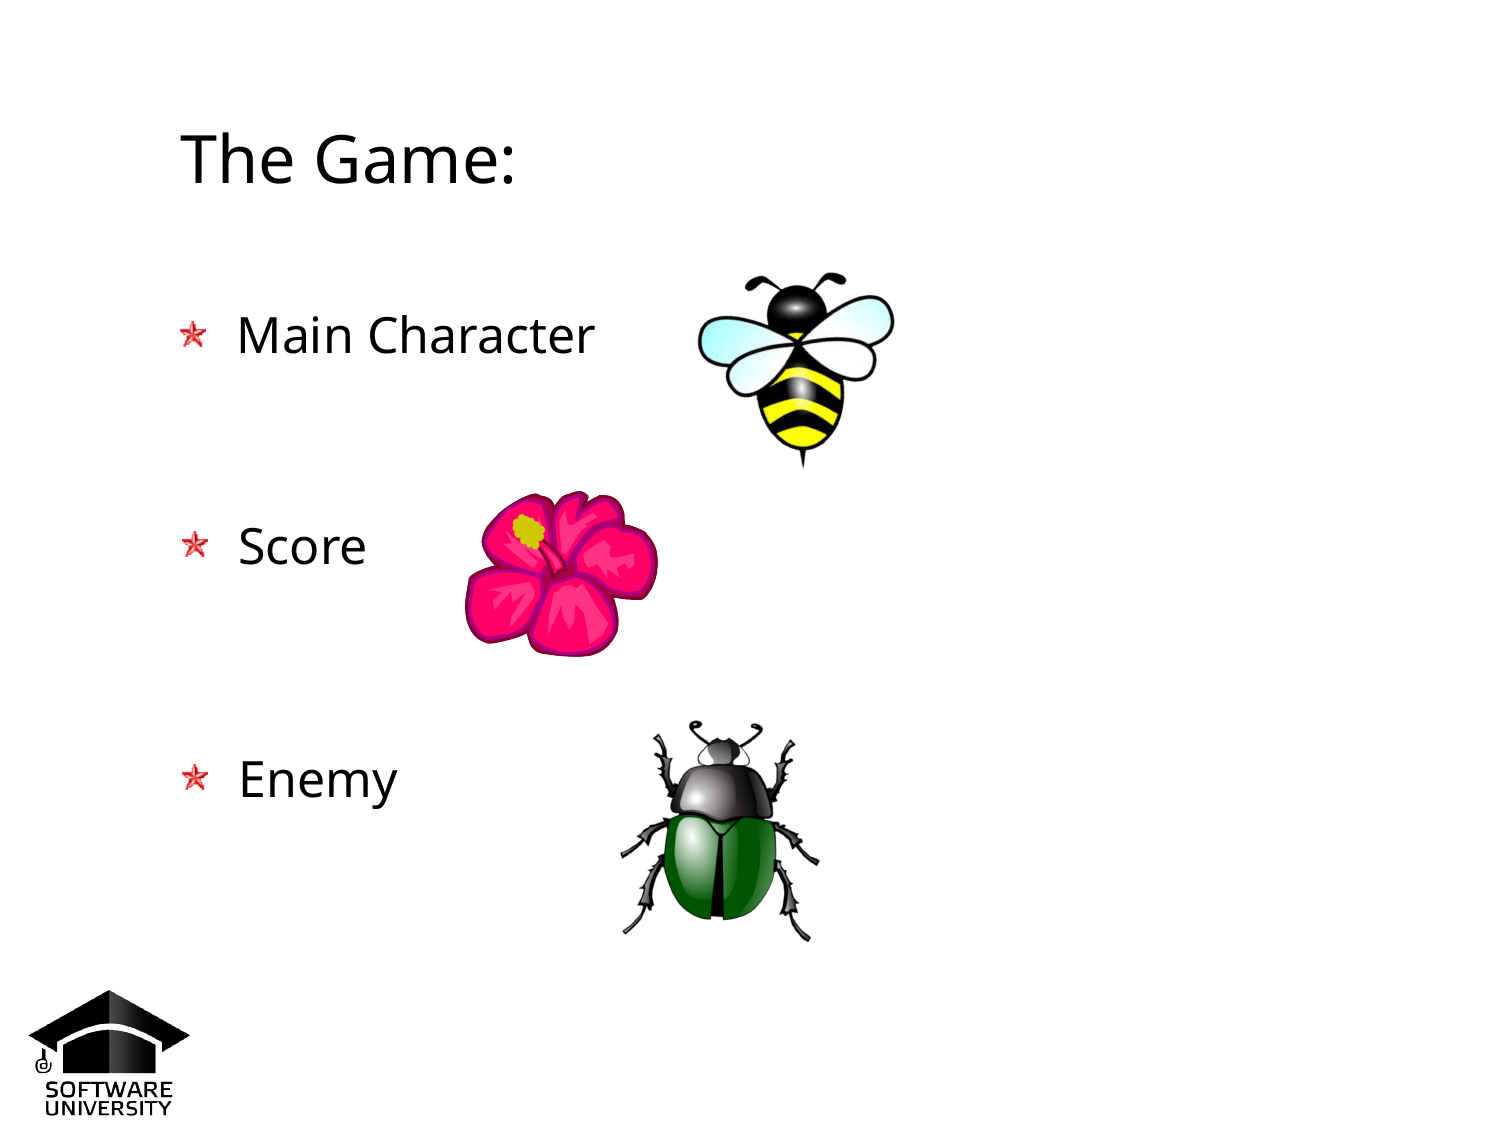

# The Game:
Main Character
Score
Enemy